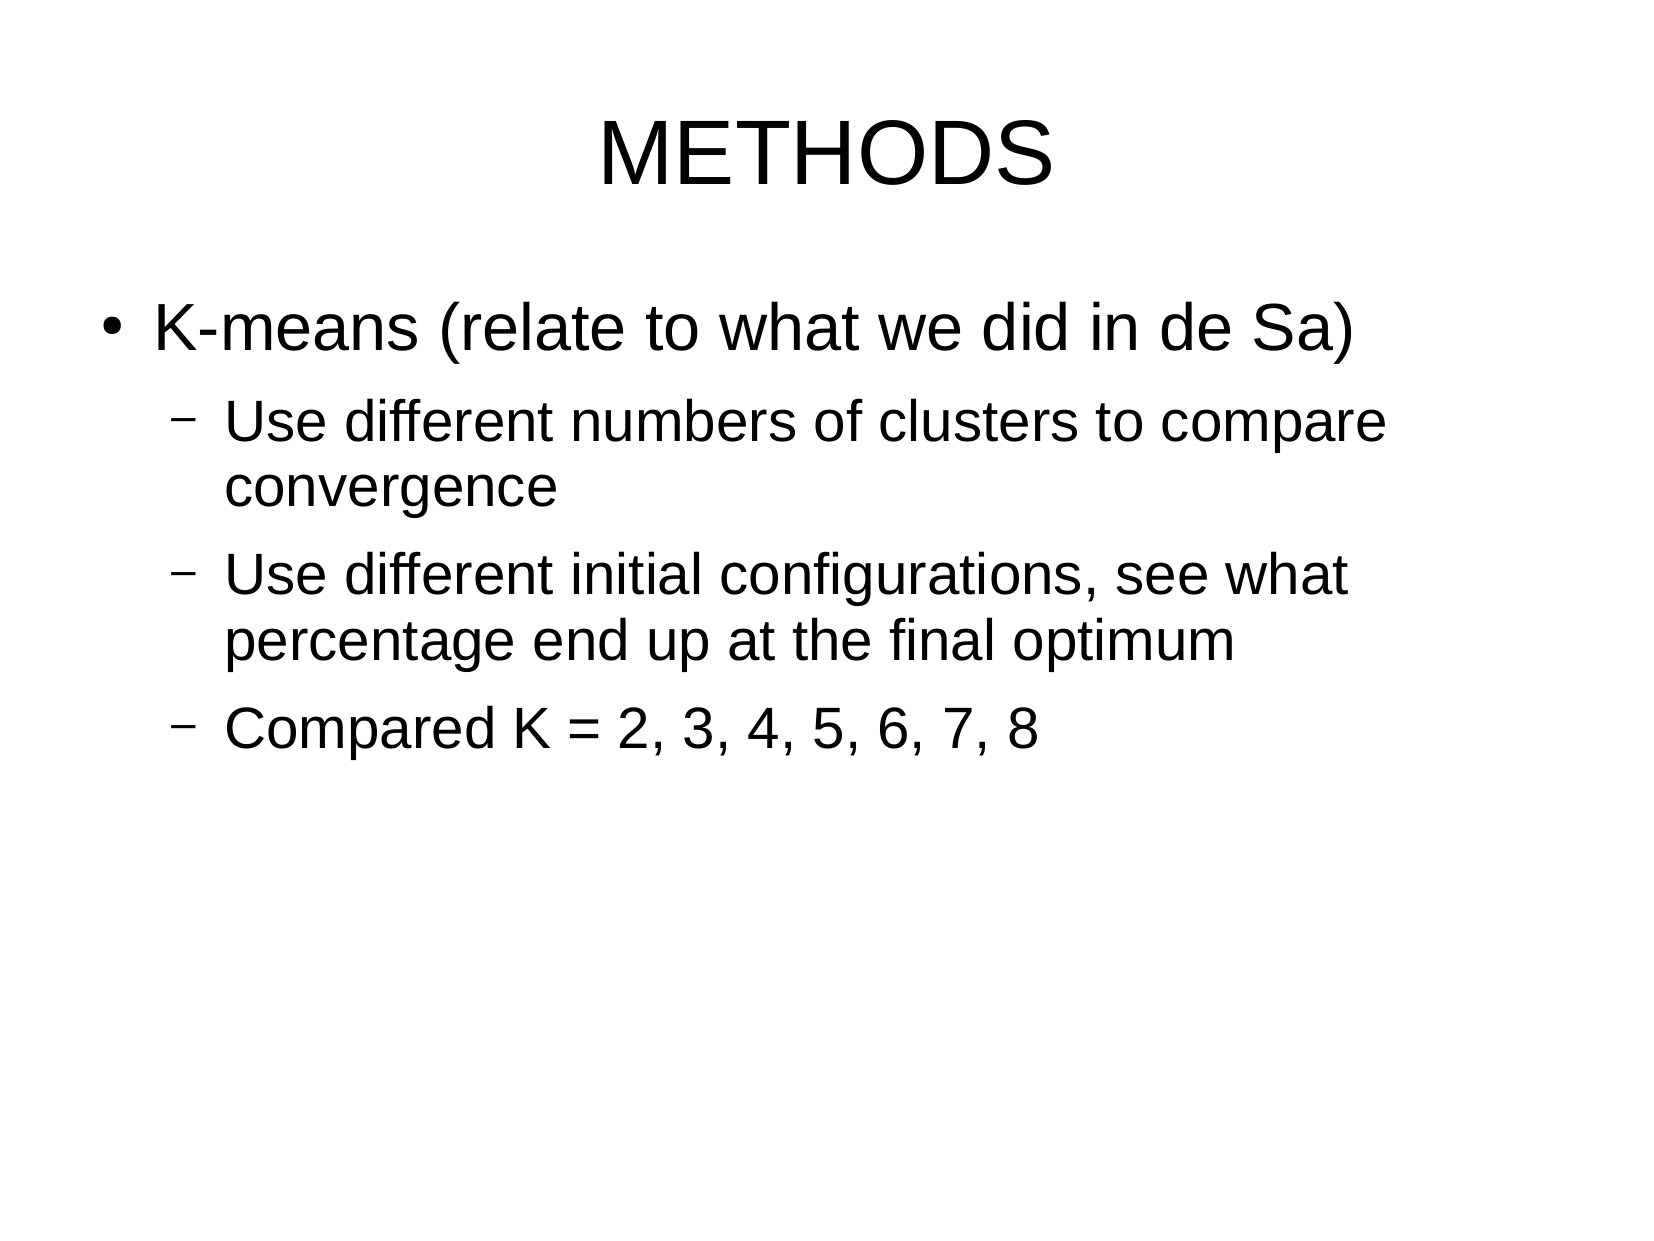

# METHODS
K-means (relate to what we did in de Sa)
Use different numbers of clusters to compare convergence
Use different initial configurations, see what percentage end up at the final optimum
Compared K = 2, 3, 4, 5, 6, 7, 8